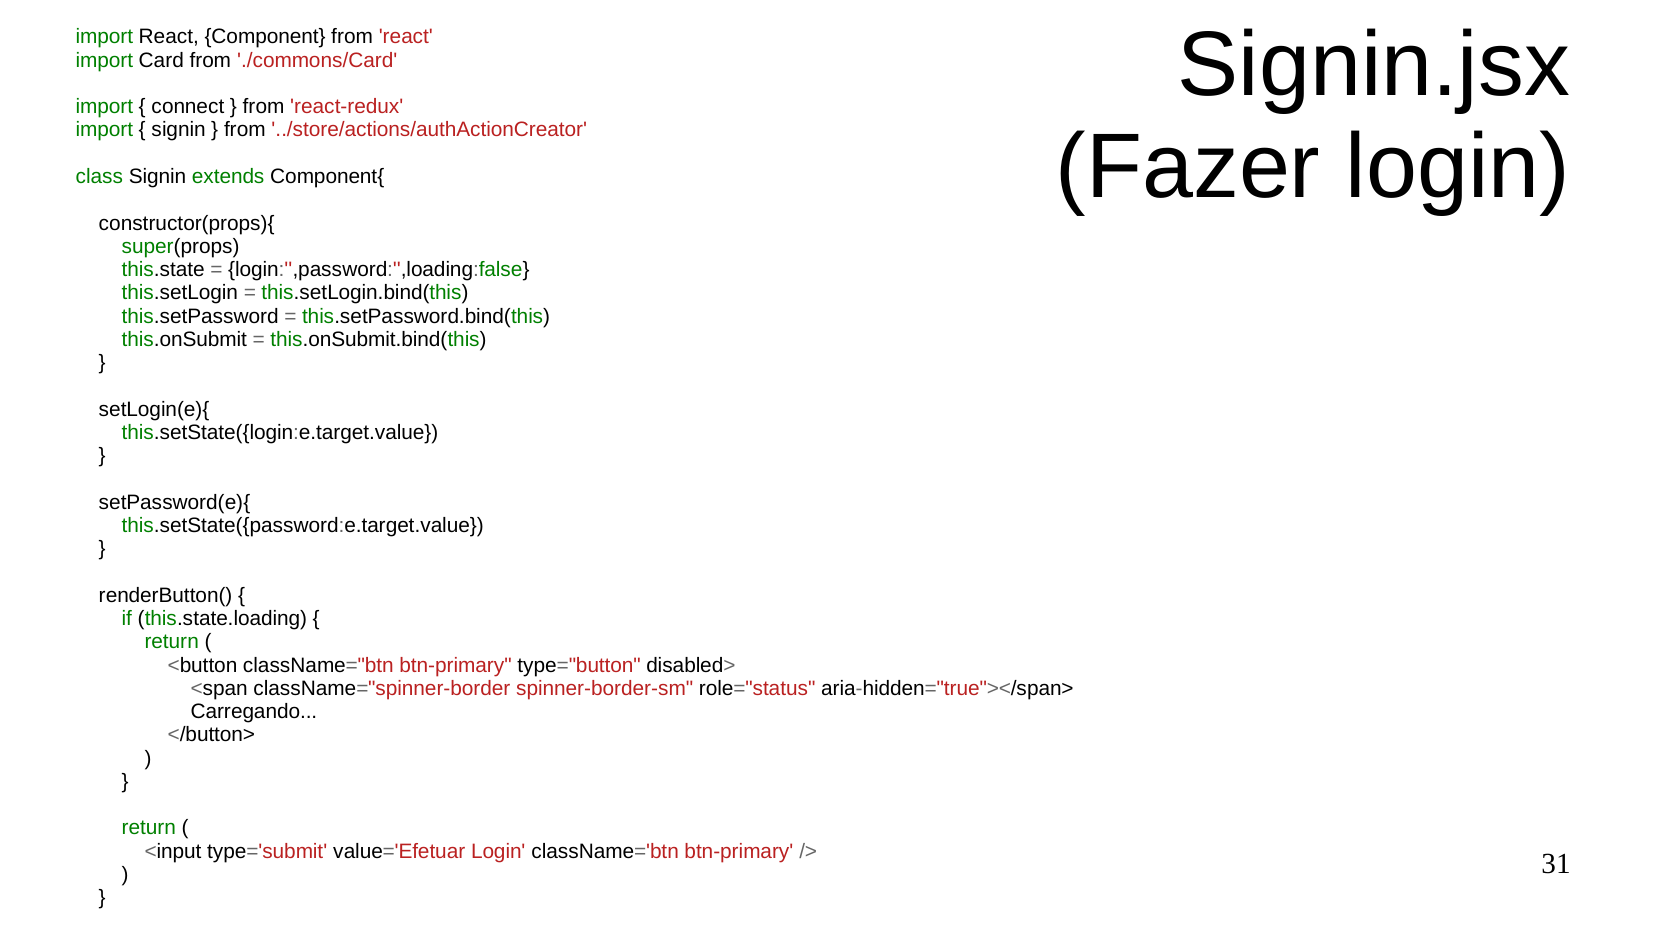

# Signin.jsx (Fazer login)
import React, {Component} from 'react'
import Card from './commons/Card'
import { connect } from 'react-redux'
import { signin } from '../store/actions/authActionCreator'
class Signin extends Component{
 constructor(props){
 super(props)
 this.state = {login:'',password:'',loading:false}
 this.setLogin = this.setLogin.bind(this)
 this.setPassword = this.setPassword.bind(this)
 this.onSubmit = this.onSubmit.bind(this)
 }
 setLogin(e){
 this.setState({login:e.target.value})
 }
 setPassword(e){
 this.setState({password:e.target.value})
 }
 renderButton() {
 if (this.state.loading) {
 return (
 <button className="btn btn-primary" type="button" disabled>
 <span className="spinner-border spinner-border-sm" role="status" aria-hidden="true"></span>
 Carregando...
 </button>
 )
 }
 return (
 <input type='submit' value='Efetuar Login' className='btn btn-primary' />
 )
 }
31